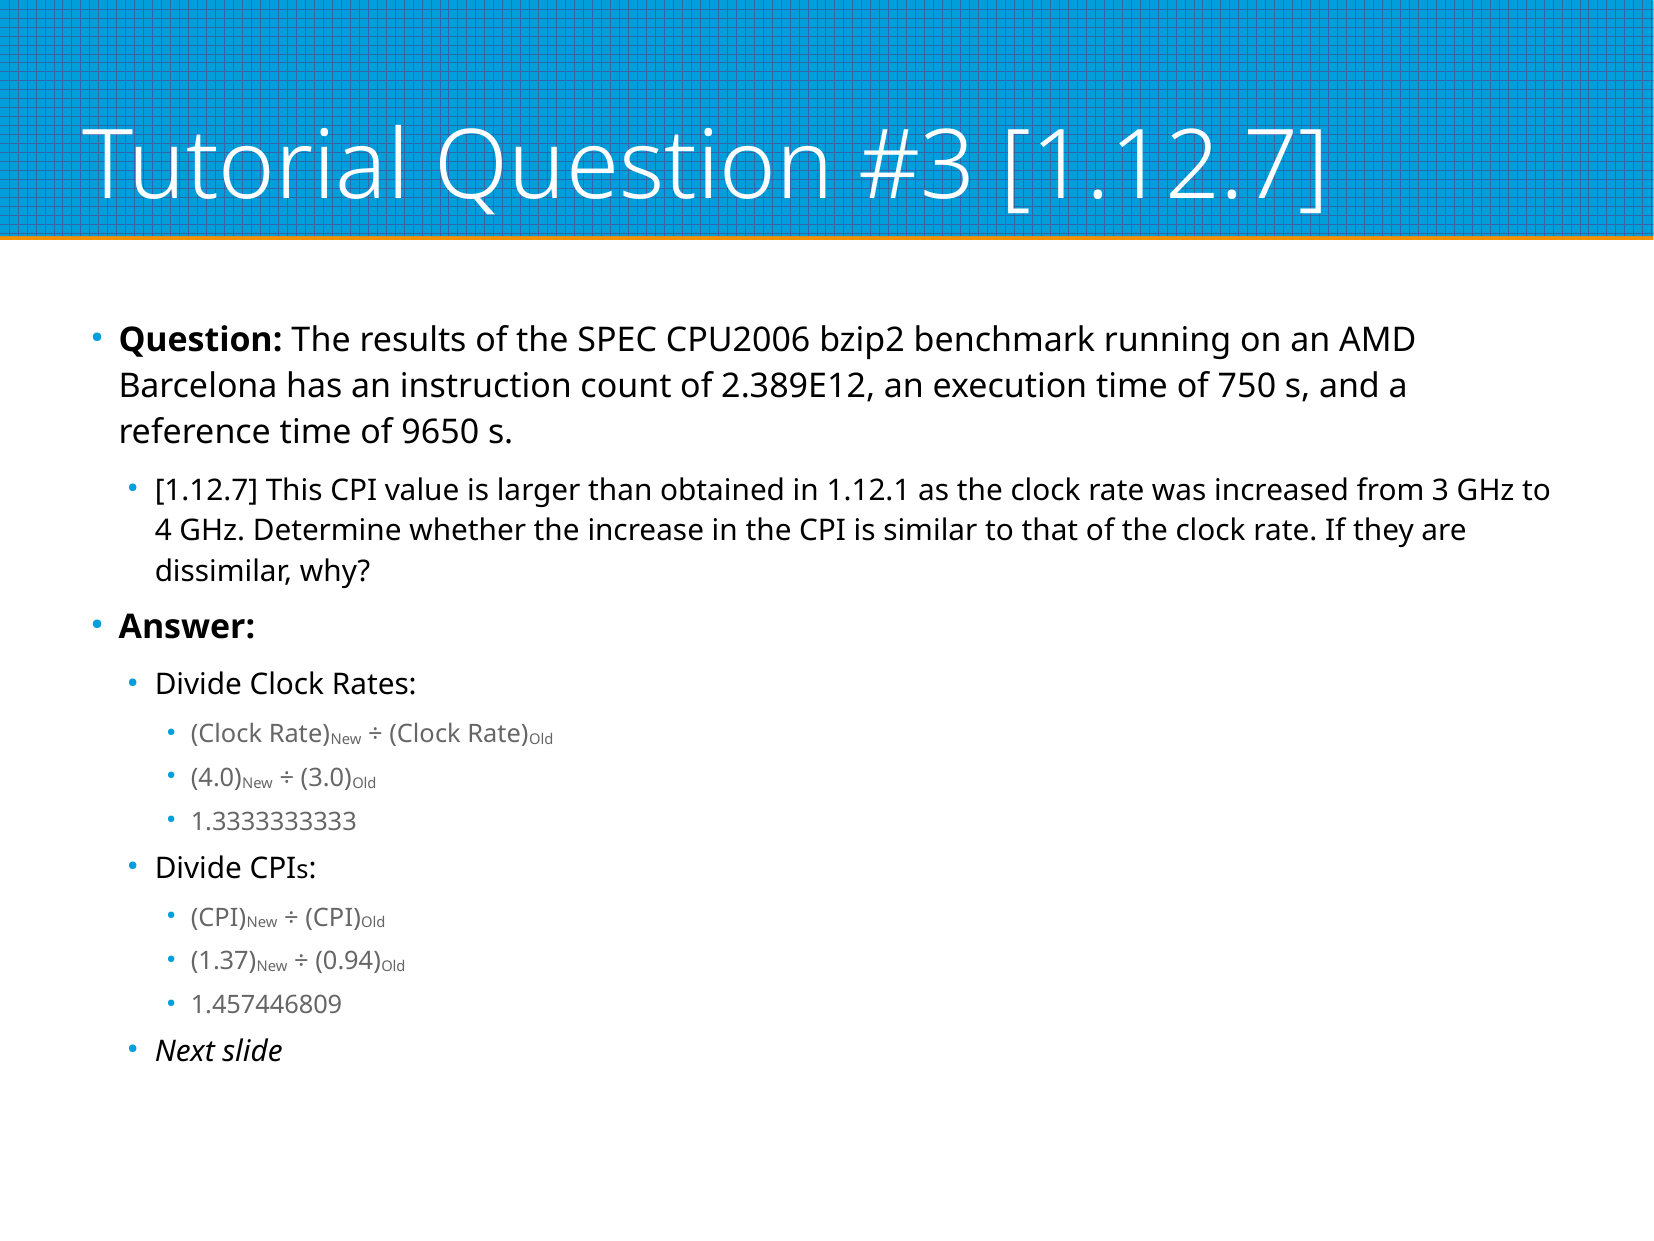

# Tutorial Question #3 [1.12.7]
Question: The results of the SPEC CPU2006 bzip2 benchmark running on an AMD Barcelona has an instruction count of 2.389E12, an execution time of 750 s, and a reference time of 9650 s.
[1.12.7] This CPI value is larger than obtained in 1.12.1 as the clock rate was increased from 3 GHz to 4 GHz. Determine whether the increase in the CPI is similar to that of the clock rate. If they are dissimilar, why?
Answer:
Divide Clock Rates:
(Clock Rate)New ÷ (Clock Rate)Old
(4.0)New ÷ (3.0)Old
1.3333333333
Divide CPIs:
(CPI)New ÷ (CPI)Old
(1.37)New ÷ (0.94)Old
1.457446809
Next slide